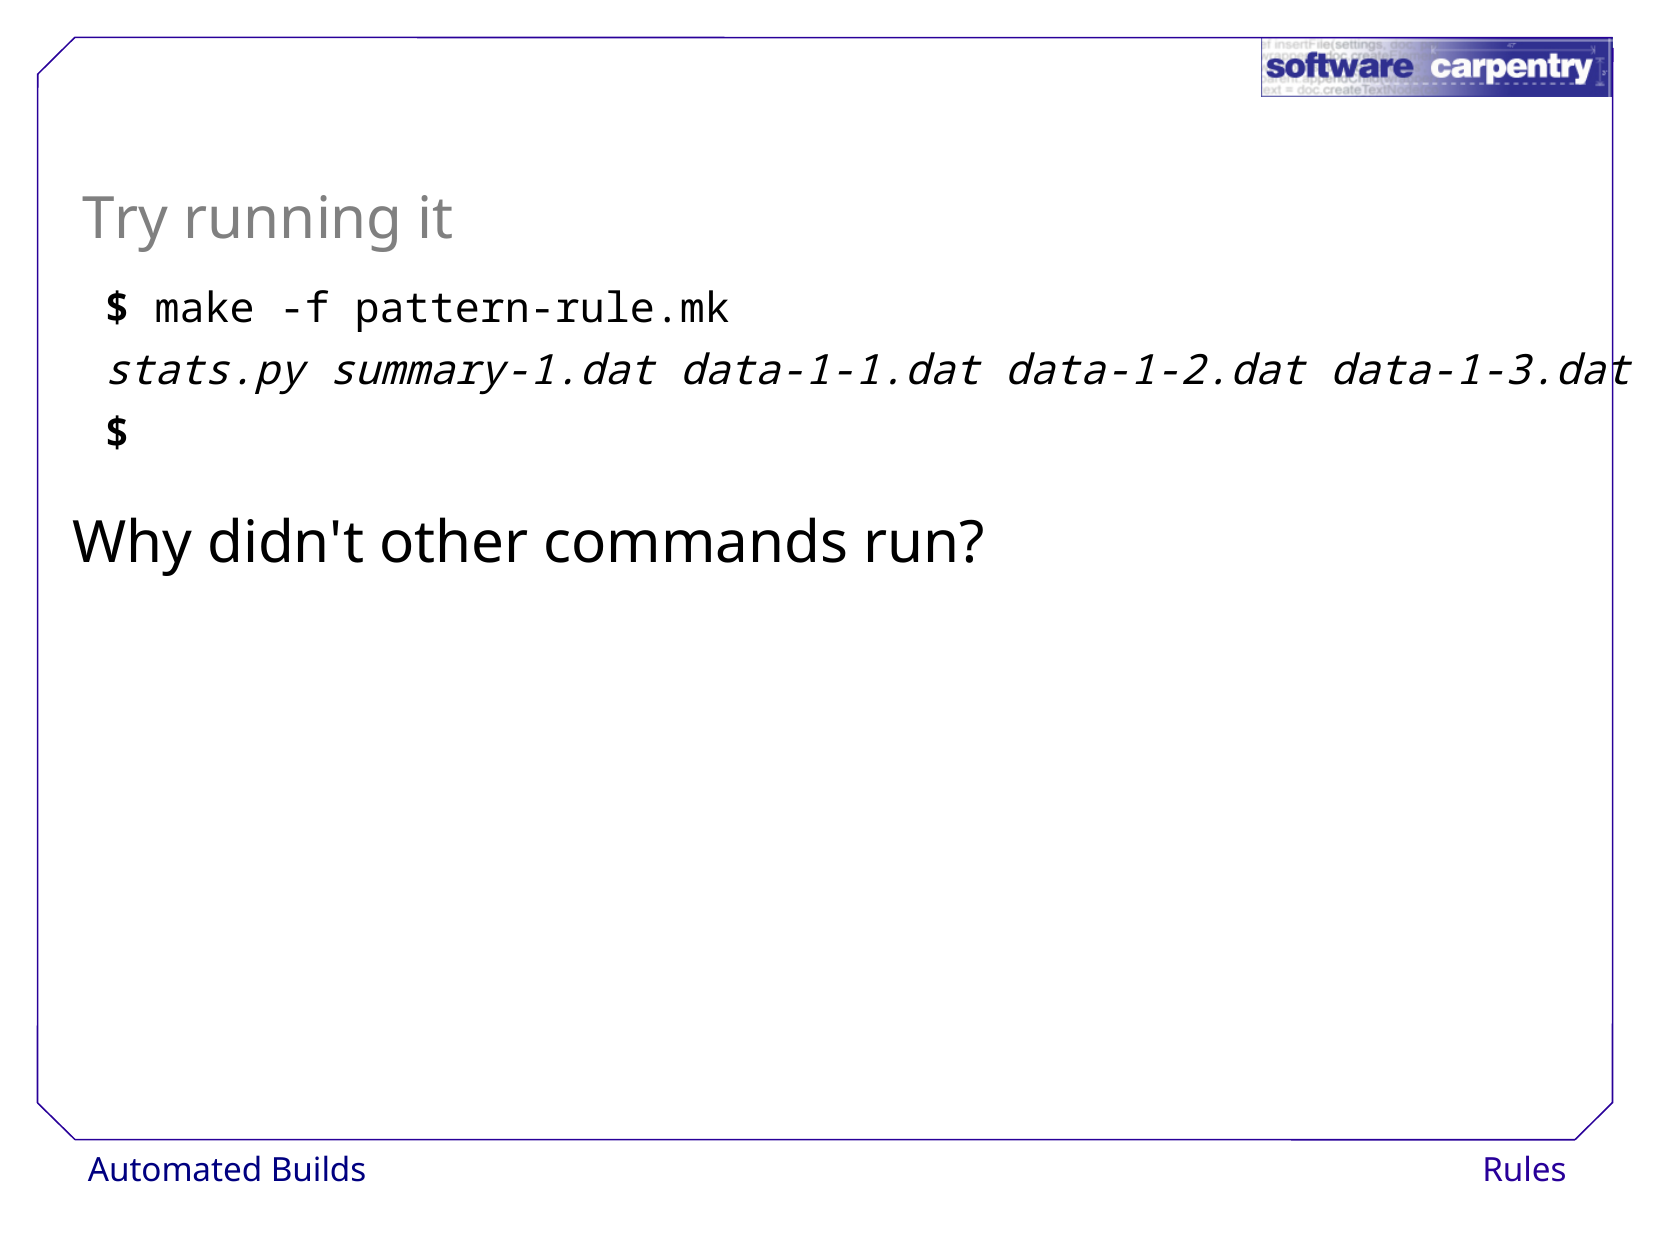

Try running it
$ make -f pattern-rule.mk
stats.py summary-1.dat data-1-1.dat data-1-2.dat data-1-3.dat
$
Why didn't other commands run?